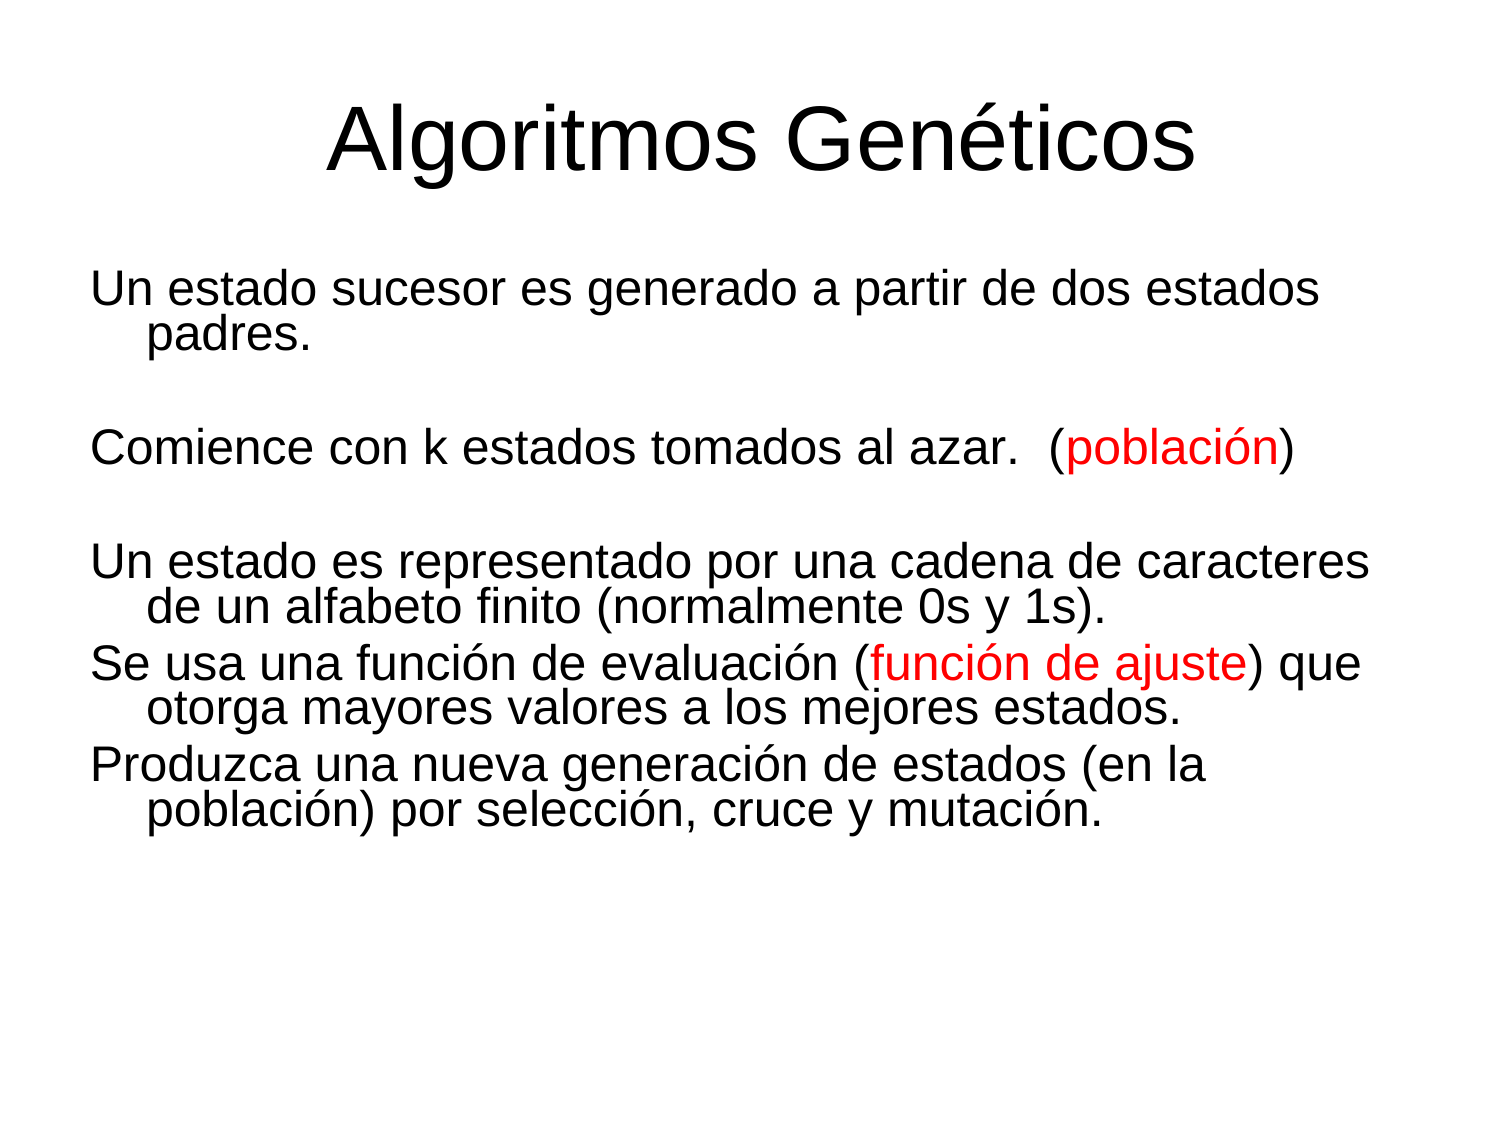

# Algoritmos Genéticos
Un estado sucesor es generado a partir de dos estados padres.
Comience con k estados tomados al azar. (población)
Un estado es representado por una cadena de caracteres de un alfabeto finito (normalmente 0s y 1s).
Se usa una función de evaluación (función de ajuste) que otorga mayores valores a los mejores estados.
Produzca una nueva generación de estados (en la población) por selección, cruce y mutación.